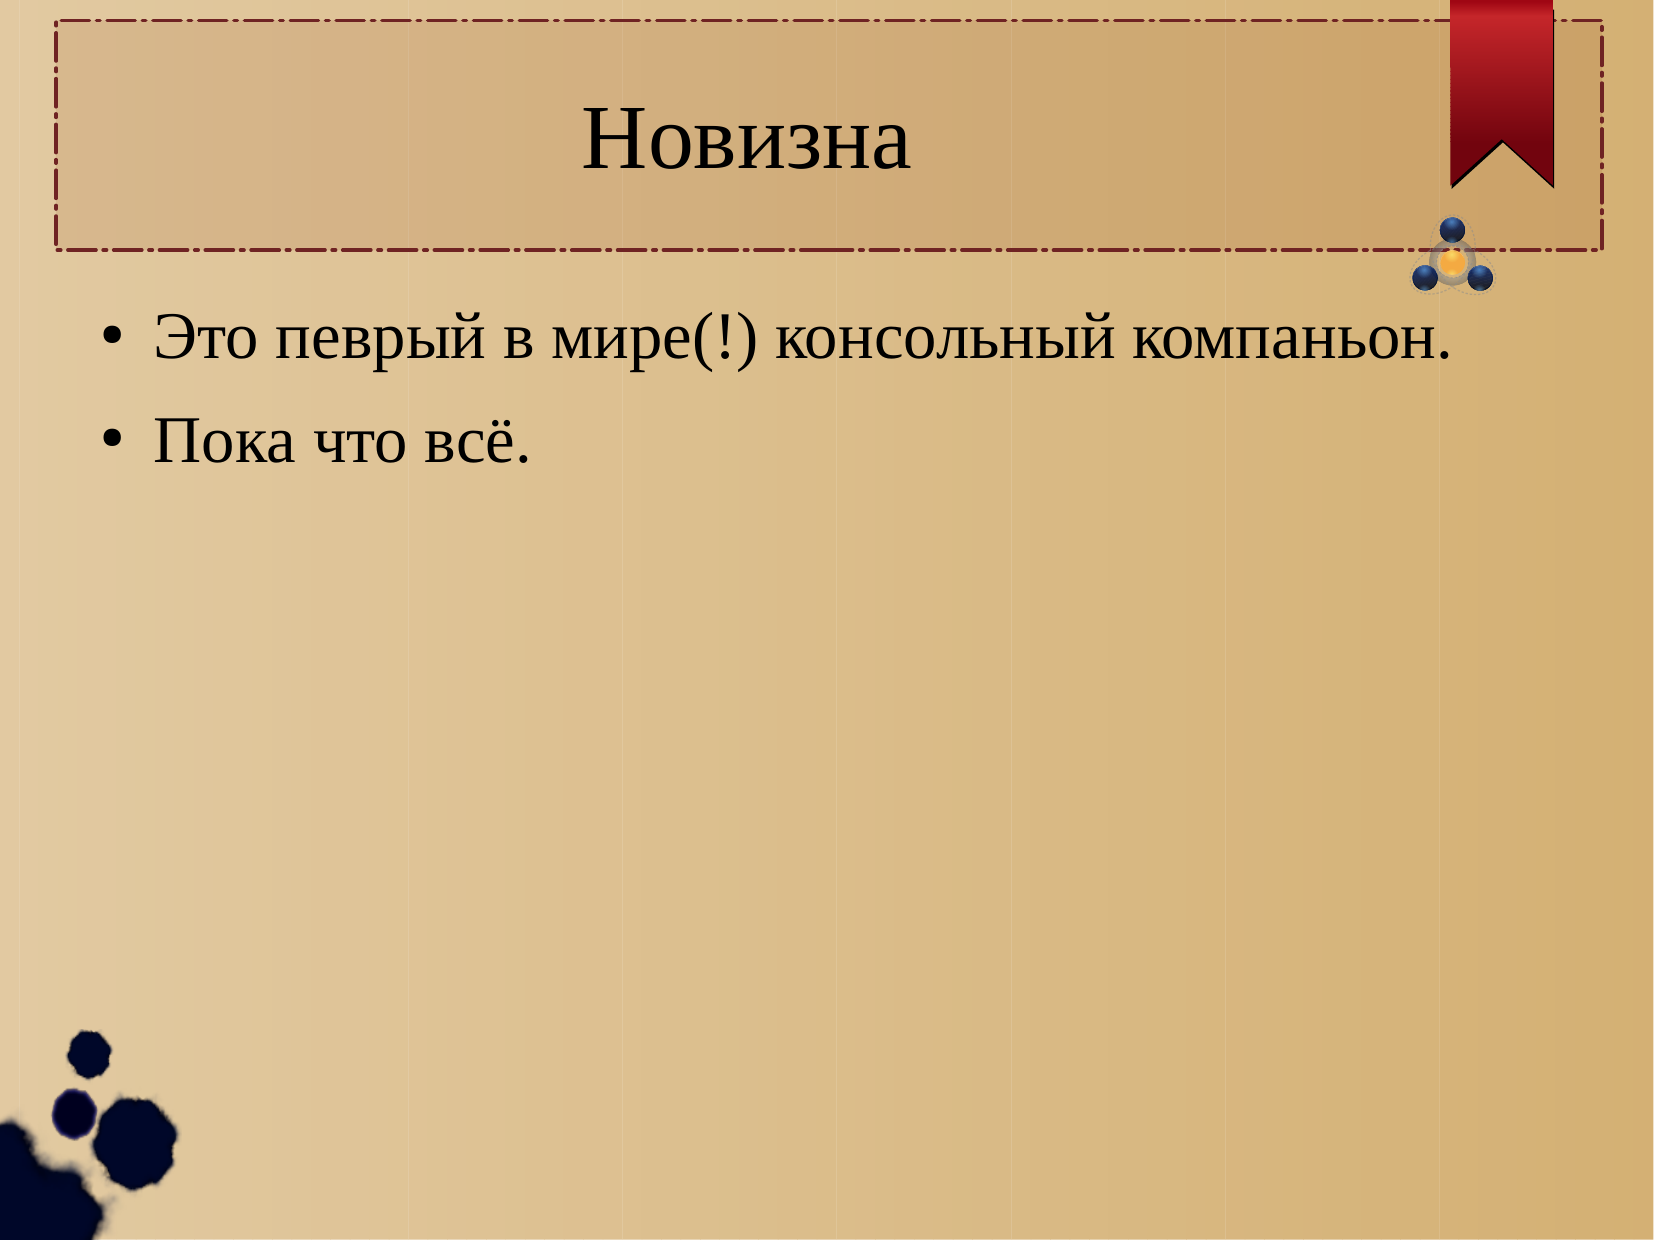

# Новизна
Это певрый в мире(!) консольный компаньон.
Пока что всё.